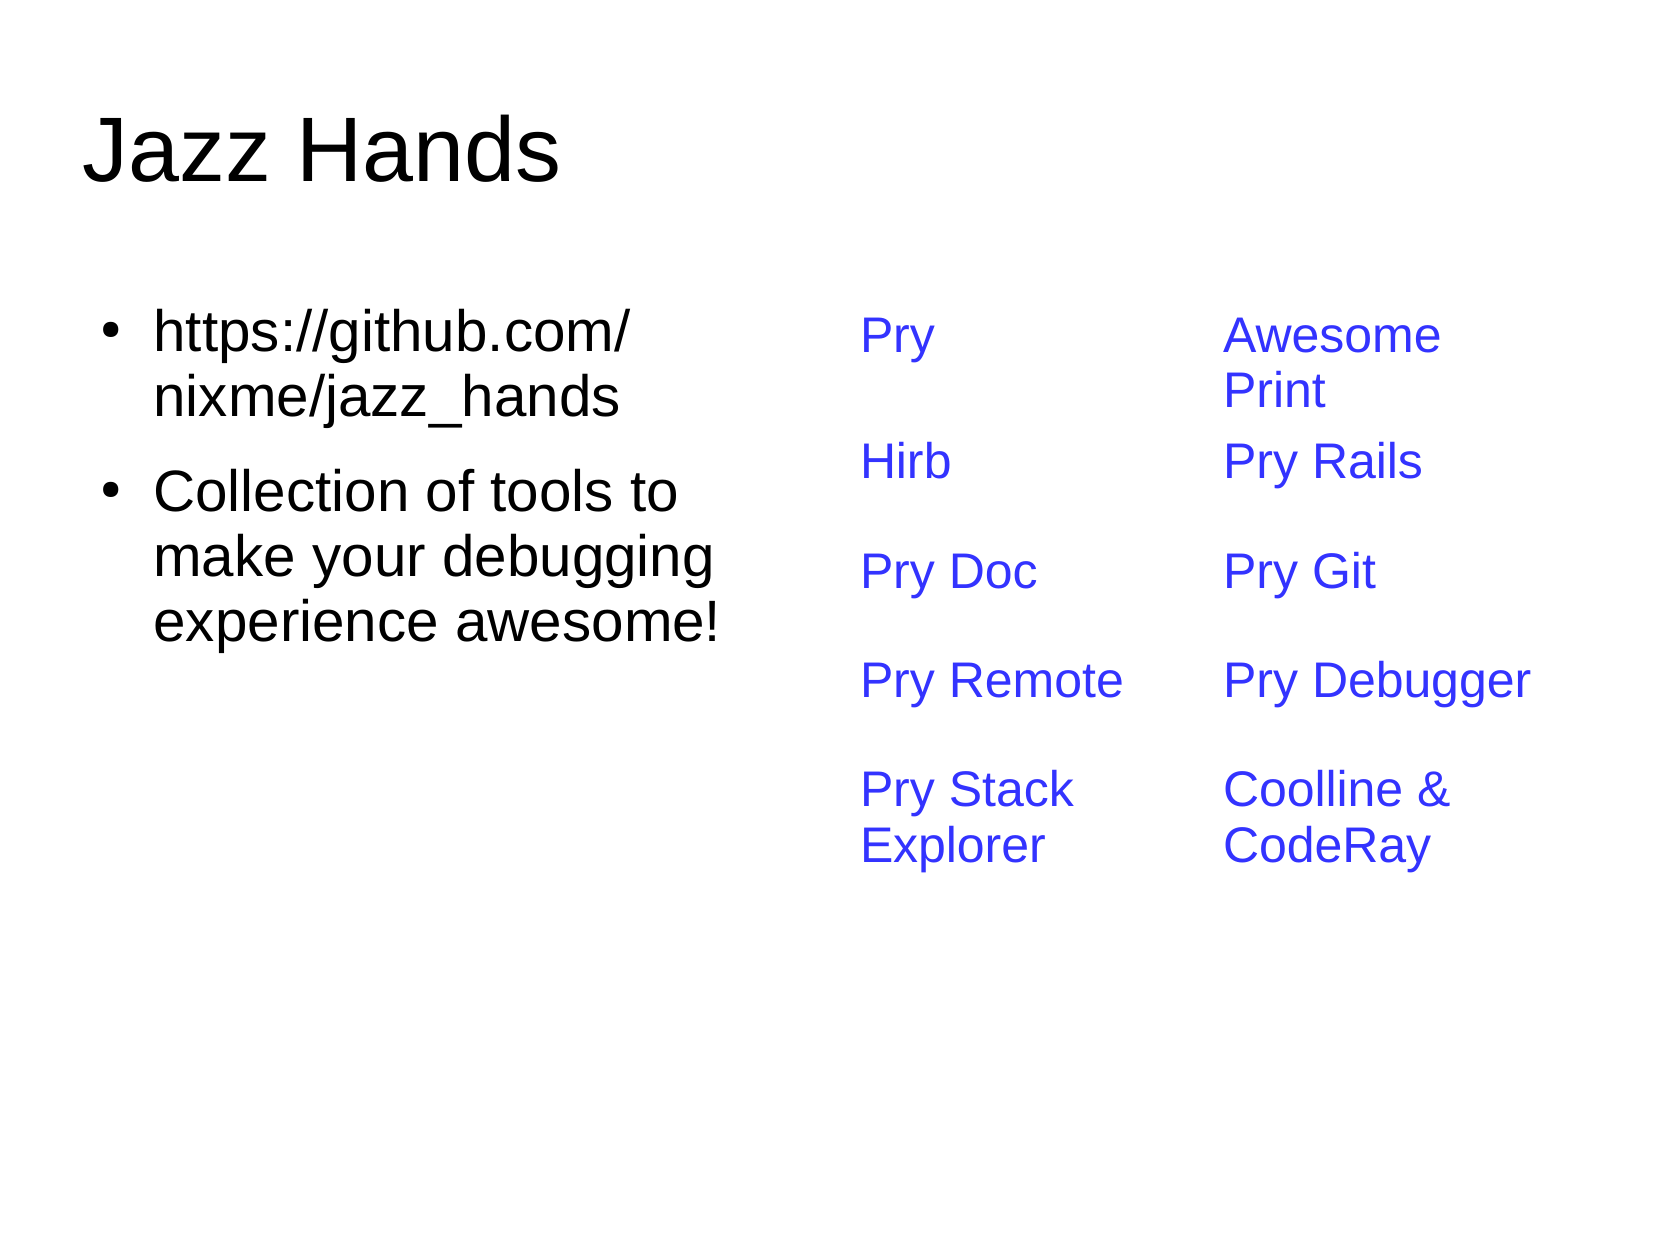

# Jazz Hands
https://github.com/nixme/jazz_hands
Collection of tools to make your debugging experience awesome!
| Pry | Awesome Print |
| --- | --- |
| Hirb | Pry Rails |
| Pry Doc | Pry Git |
| Pry Remote | Pry Debugger |
| Pry Stack Explorer | Coolline & CodeRay |